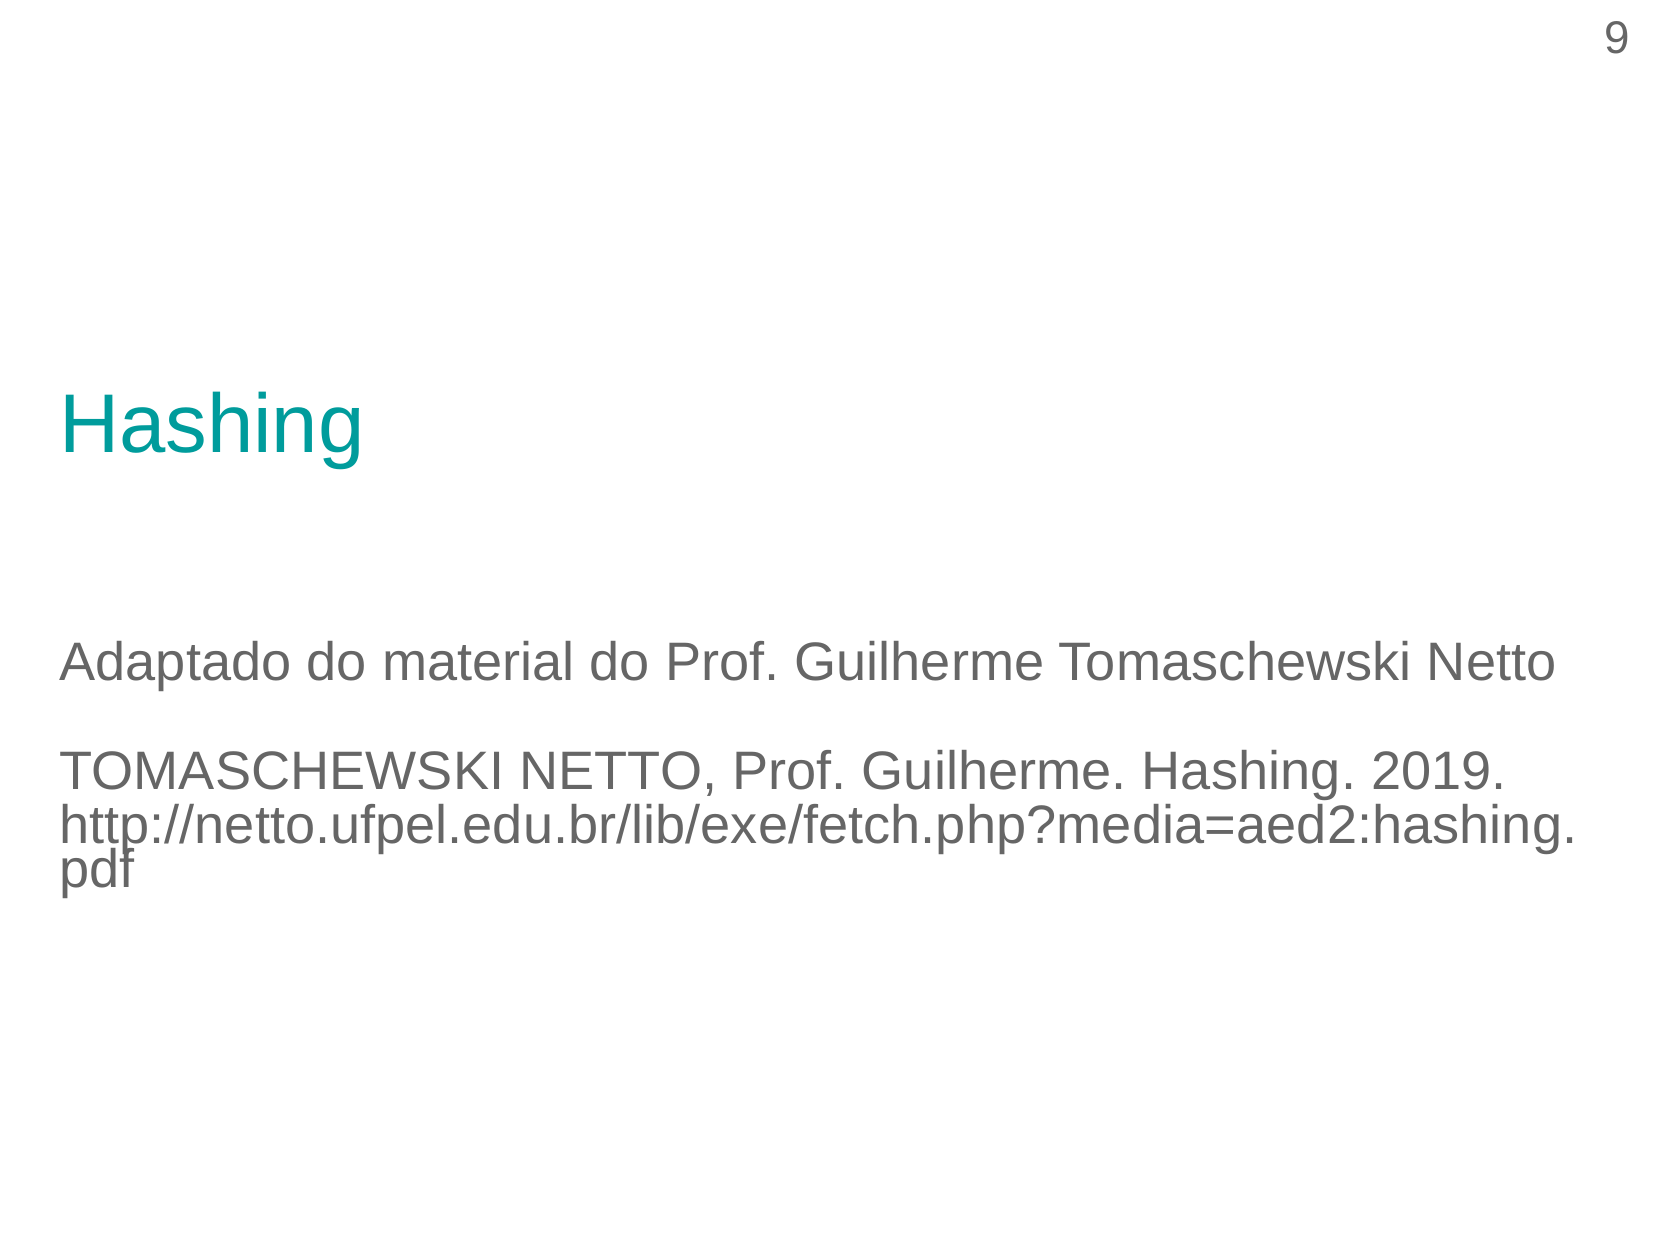

9
# Hashing Adaptado do material do Prof. Guilherme Tomaschewski Netto TOMASCHEWSKI NETTO, Prof. Guilherme. Hashing. 2019. http://netto.ufpel.edu.br/lib/exe/fetch.php?media=aed2:hashing.pdf